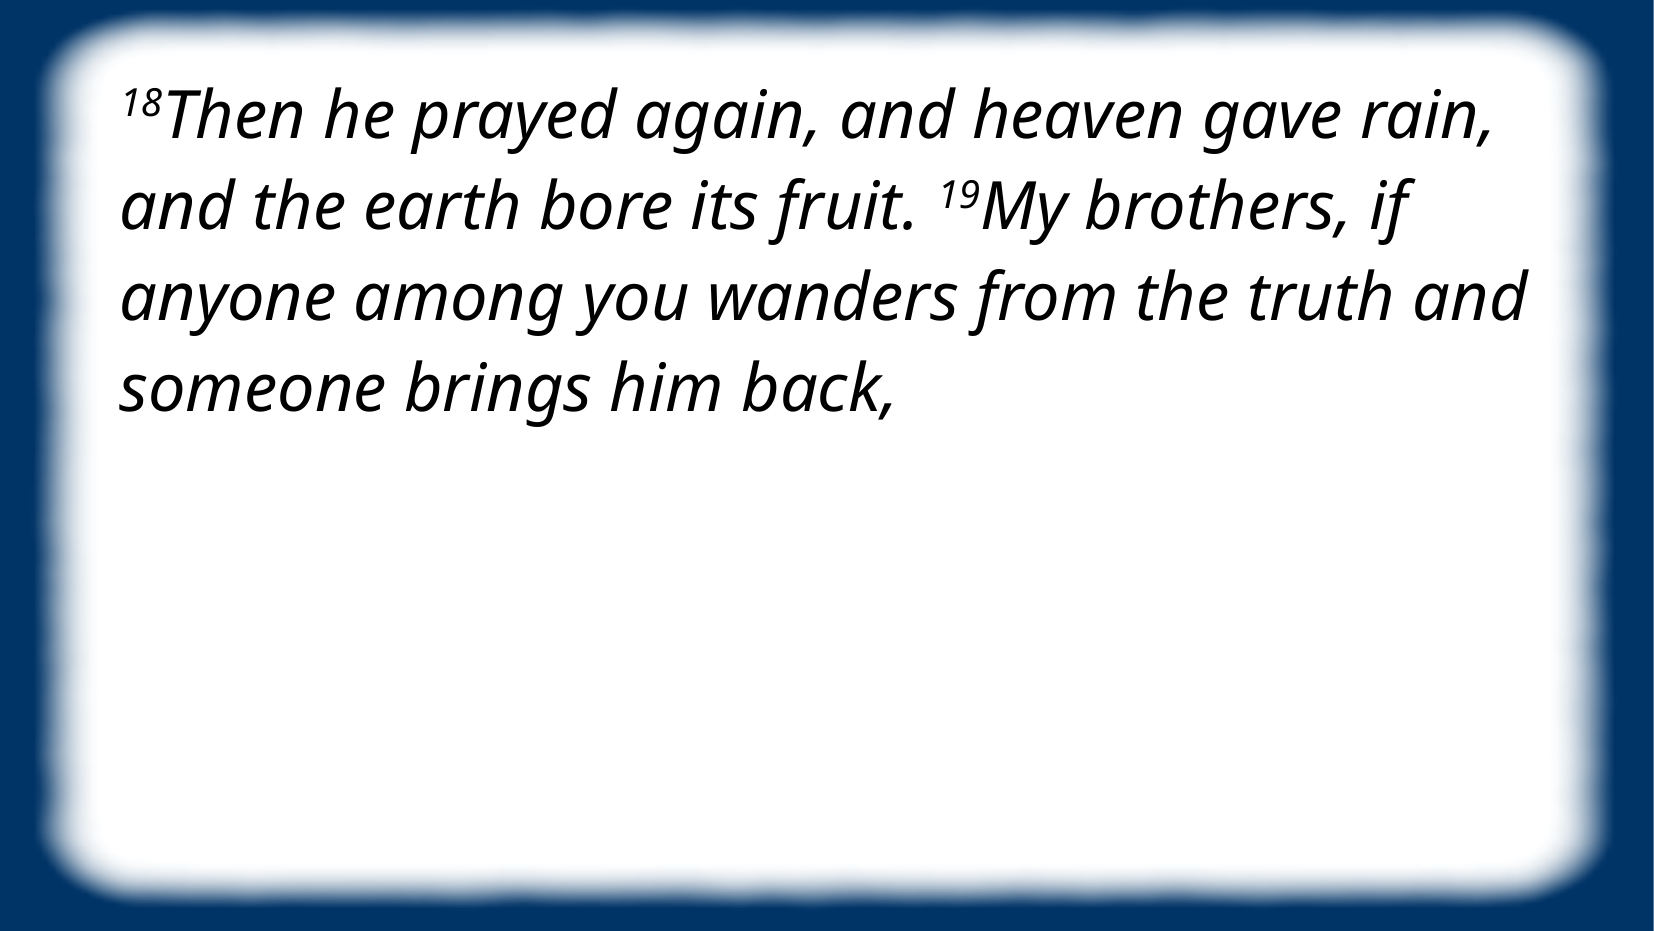

18Then he prayed again, and heaven gave rain, and the earth bore its fruit. 19My brothers, if anyone among you wanders from the truth and someone brings him back,